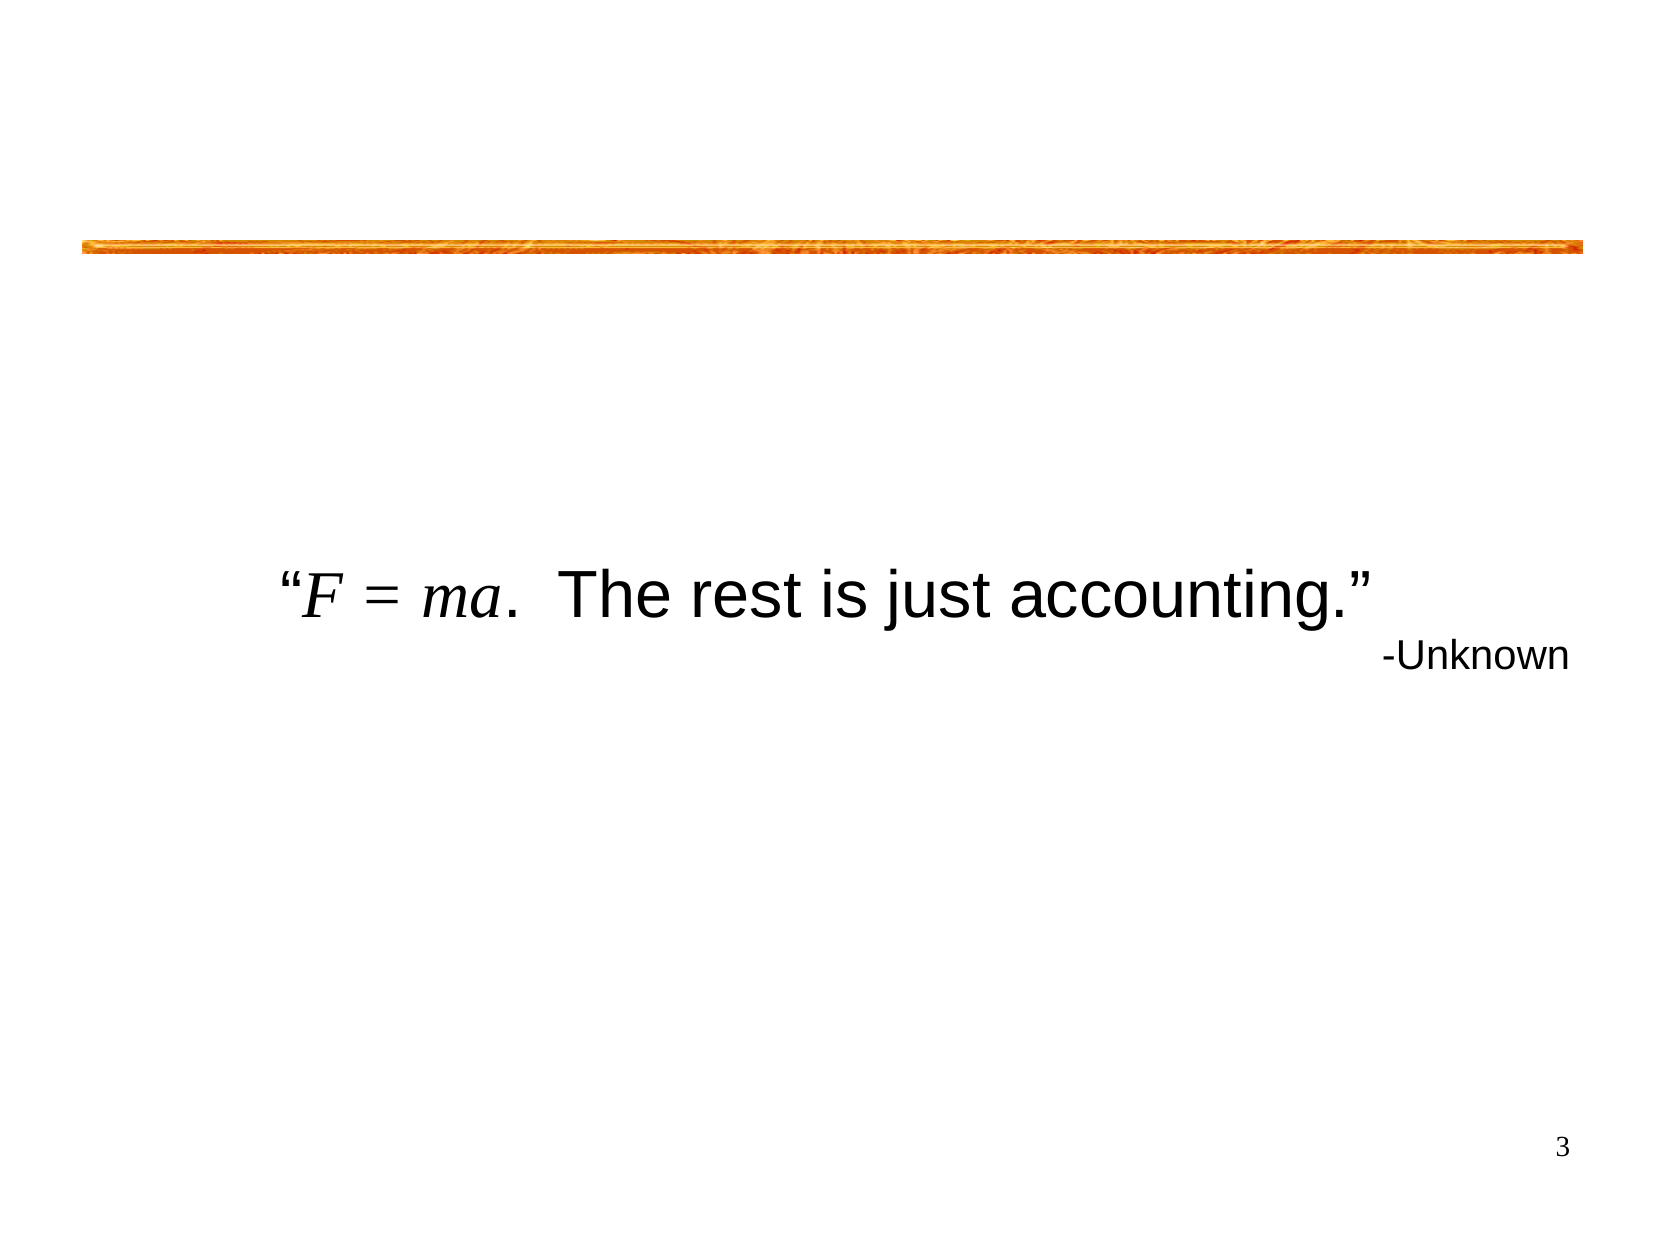

# “F = ma. The rest is just accounting.”
-Unknown
3